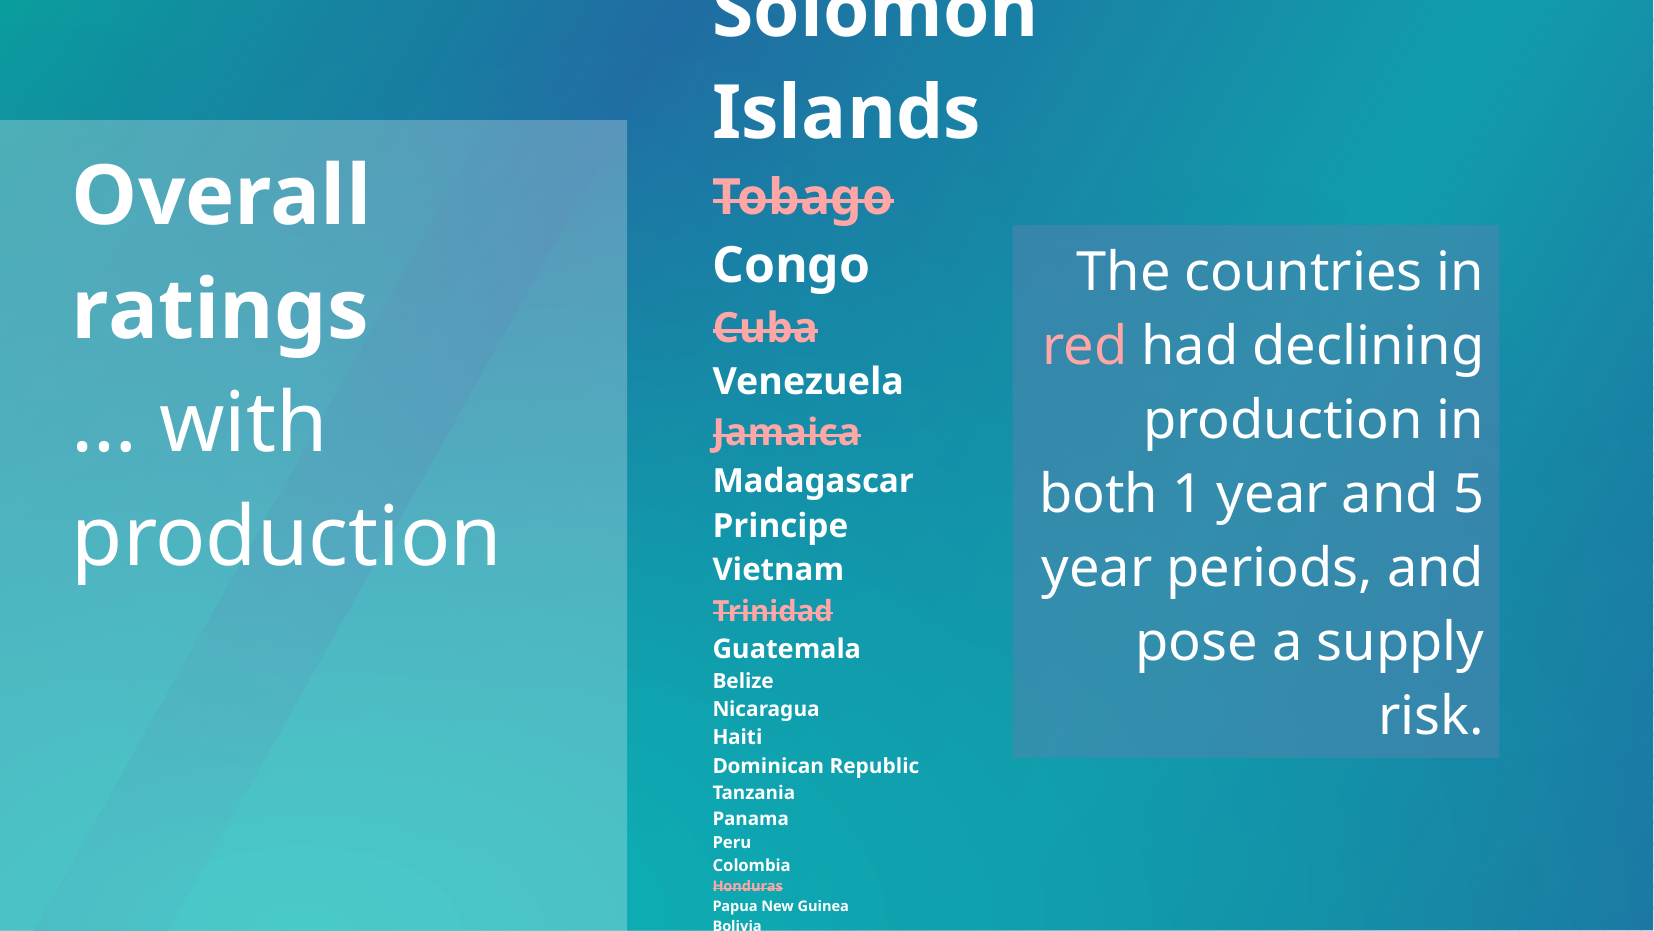

# Solomon Islands
Tobago
Congo
Cuba
Venezuela
Jamaica
Madagascar
Principe
Vietnam
Trinidad
Guatemala
Belize
Nicaragua
Haiti
Dominican Republic
Tanzania
Panama
Peru
Colombia
Honduras
Papua New Guinea
Bolivia
St. Lucia
Brazil
Overall ratings
… with production
The countries in red had declining production in both 1 year and 5 year periods, and pose a supply risk.